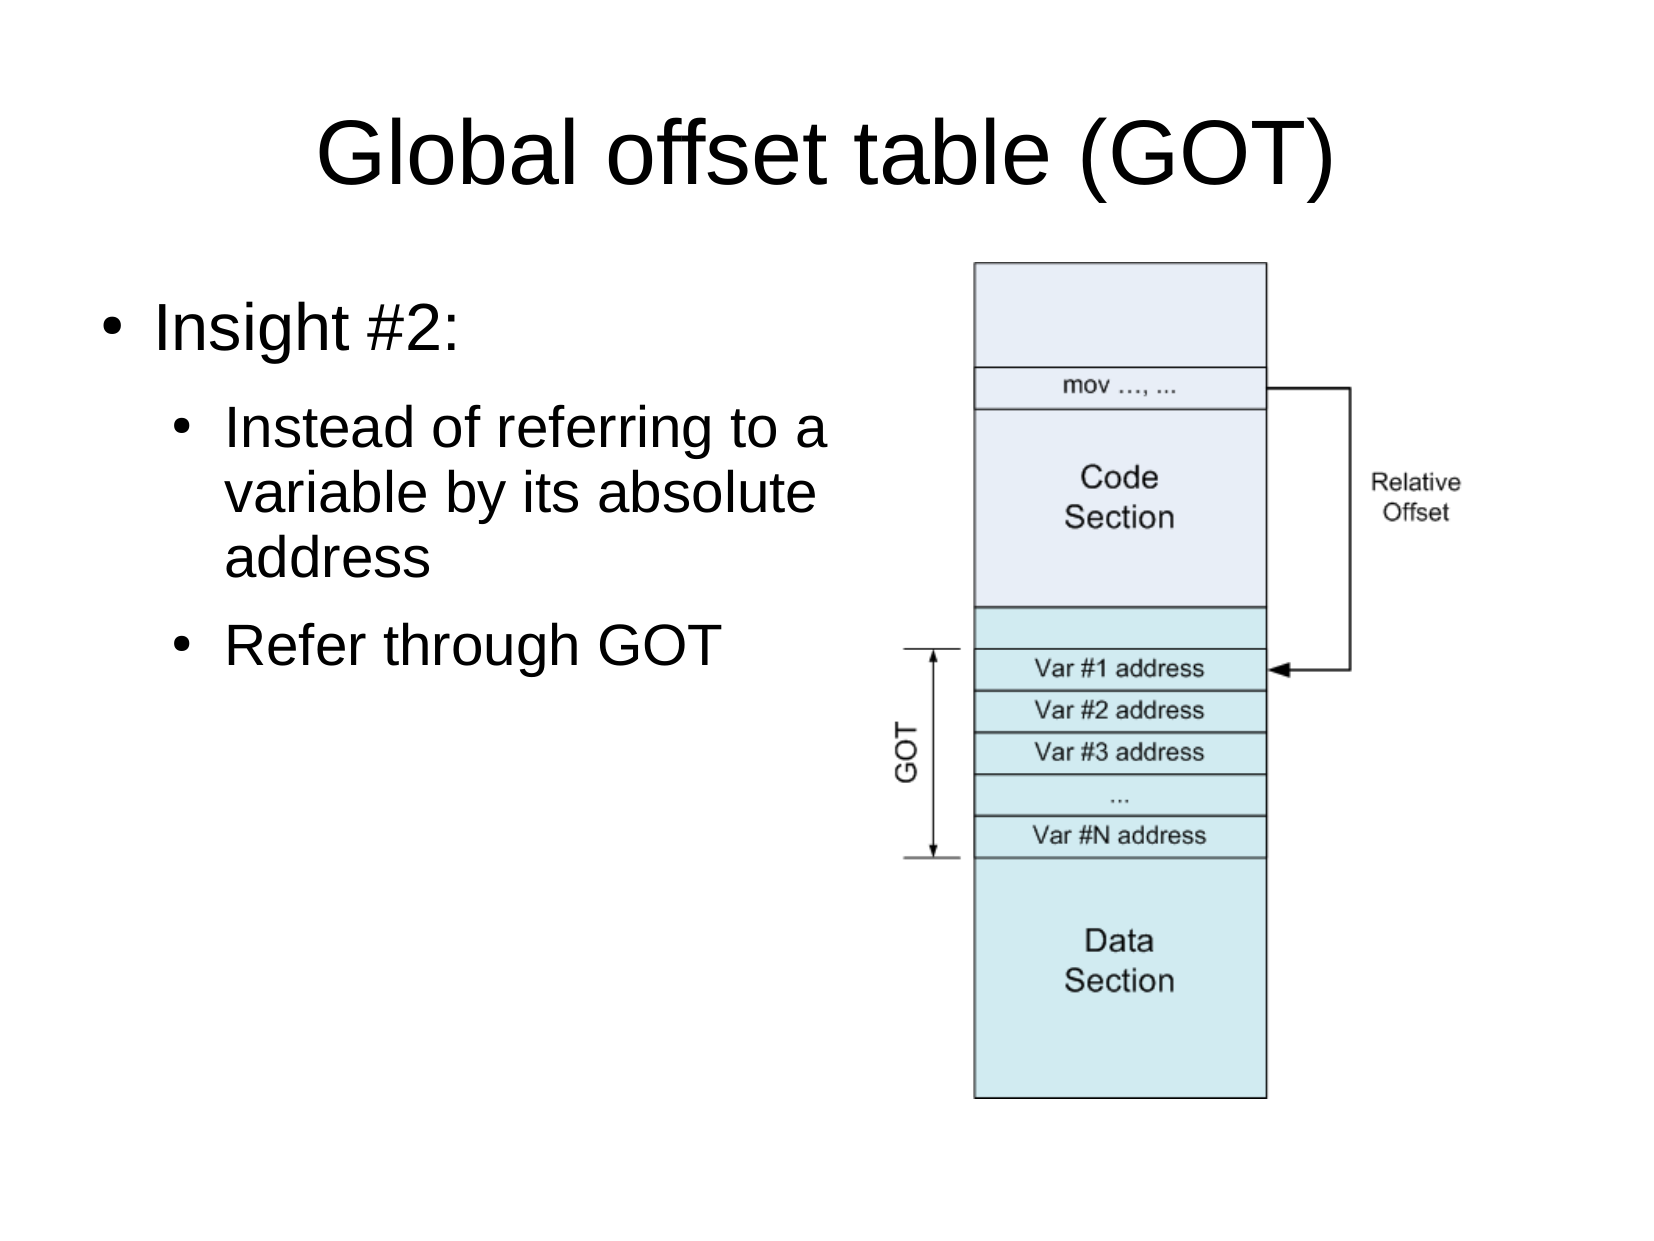

# Global offset table (GOT)
Insight #2:
Instead of referring to a variable by its absolute address
Refer through GOT